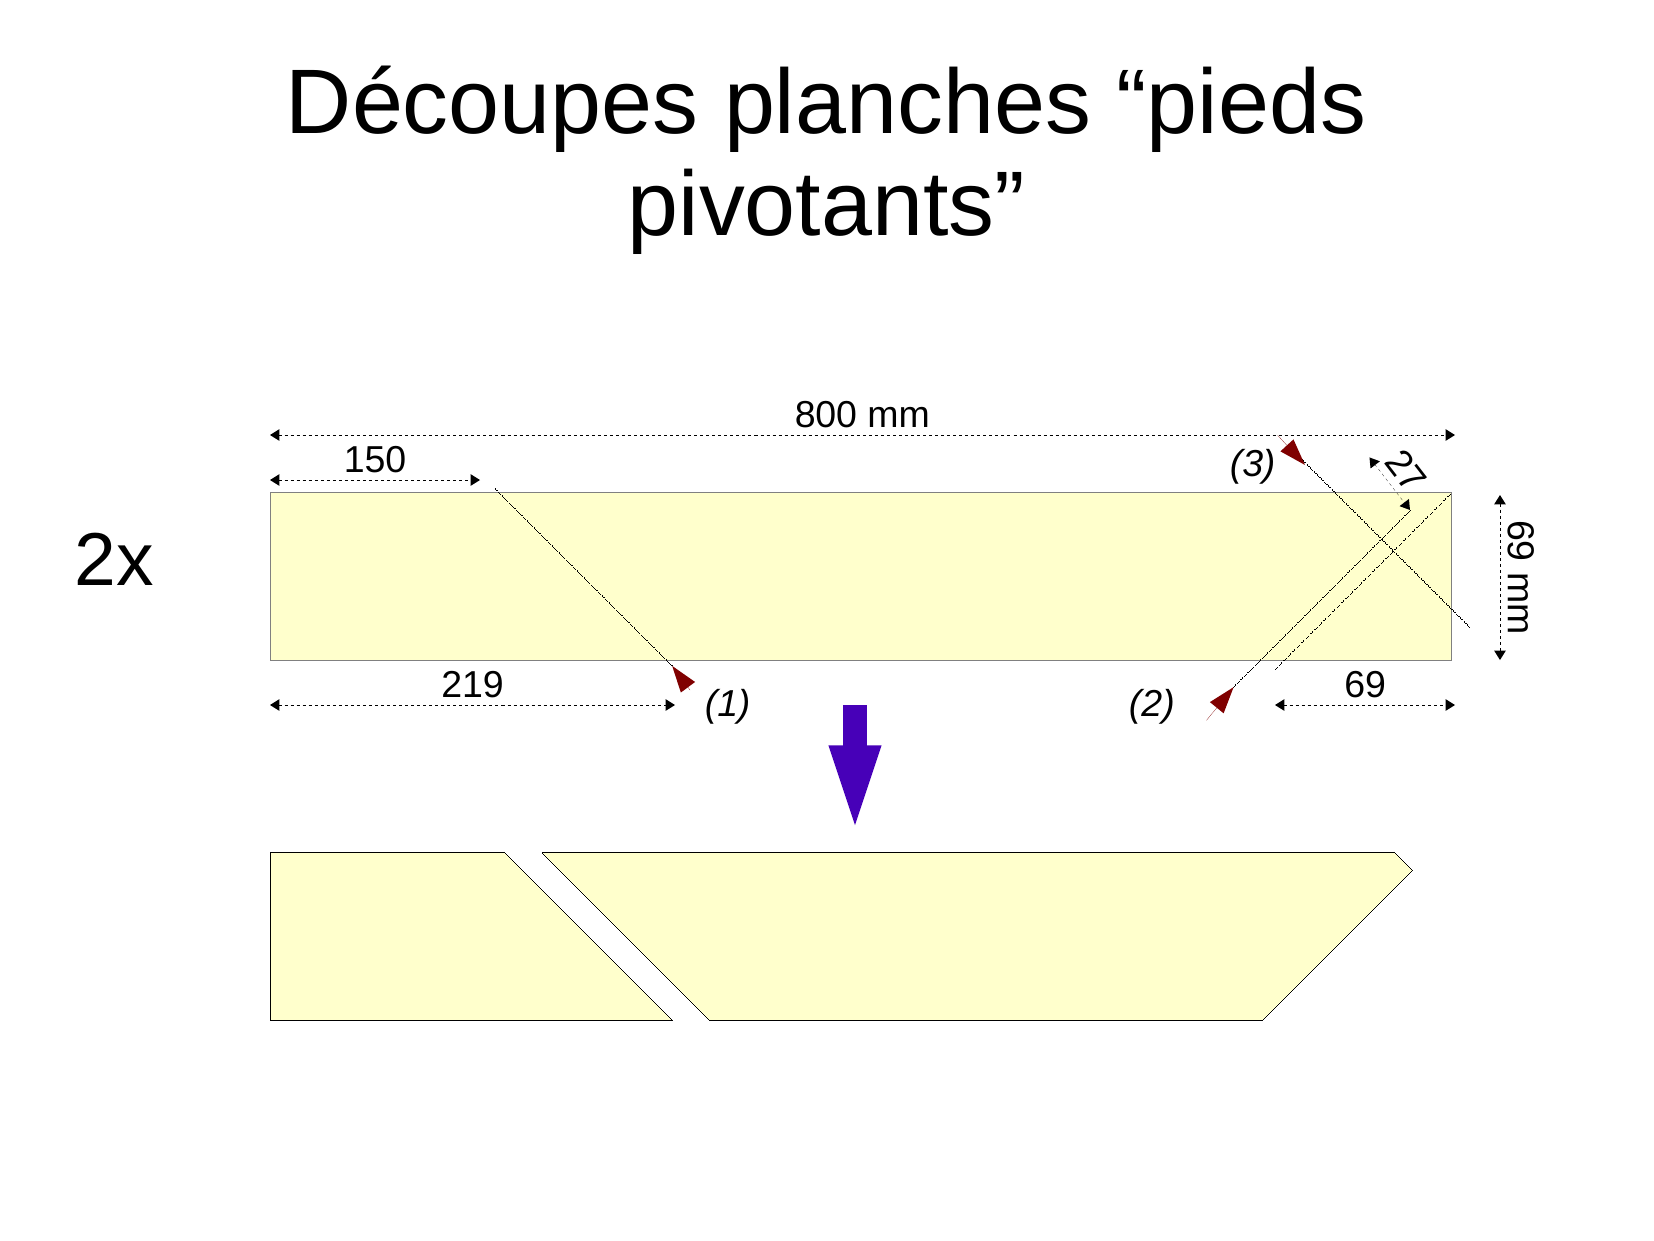

# Découpes planches “pieds pivotants”
800 mm
(3)
27
150
69 mm
2x
(1)
(2)
219
69